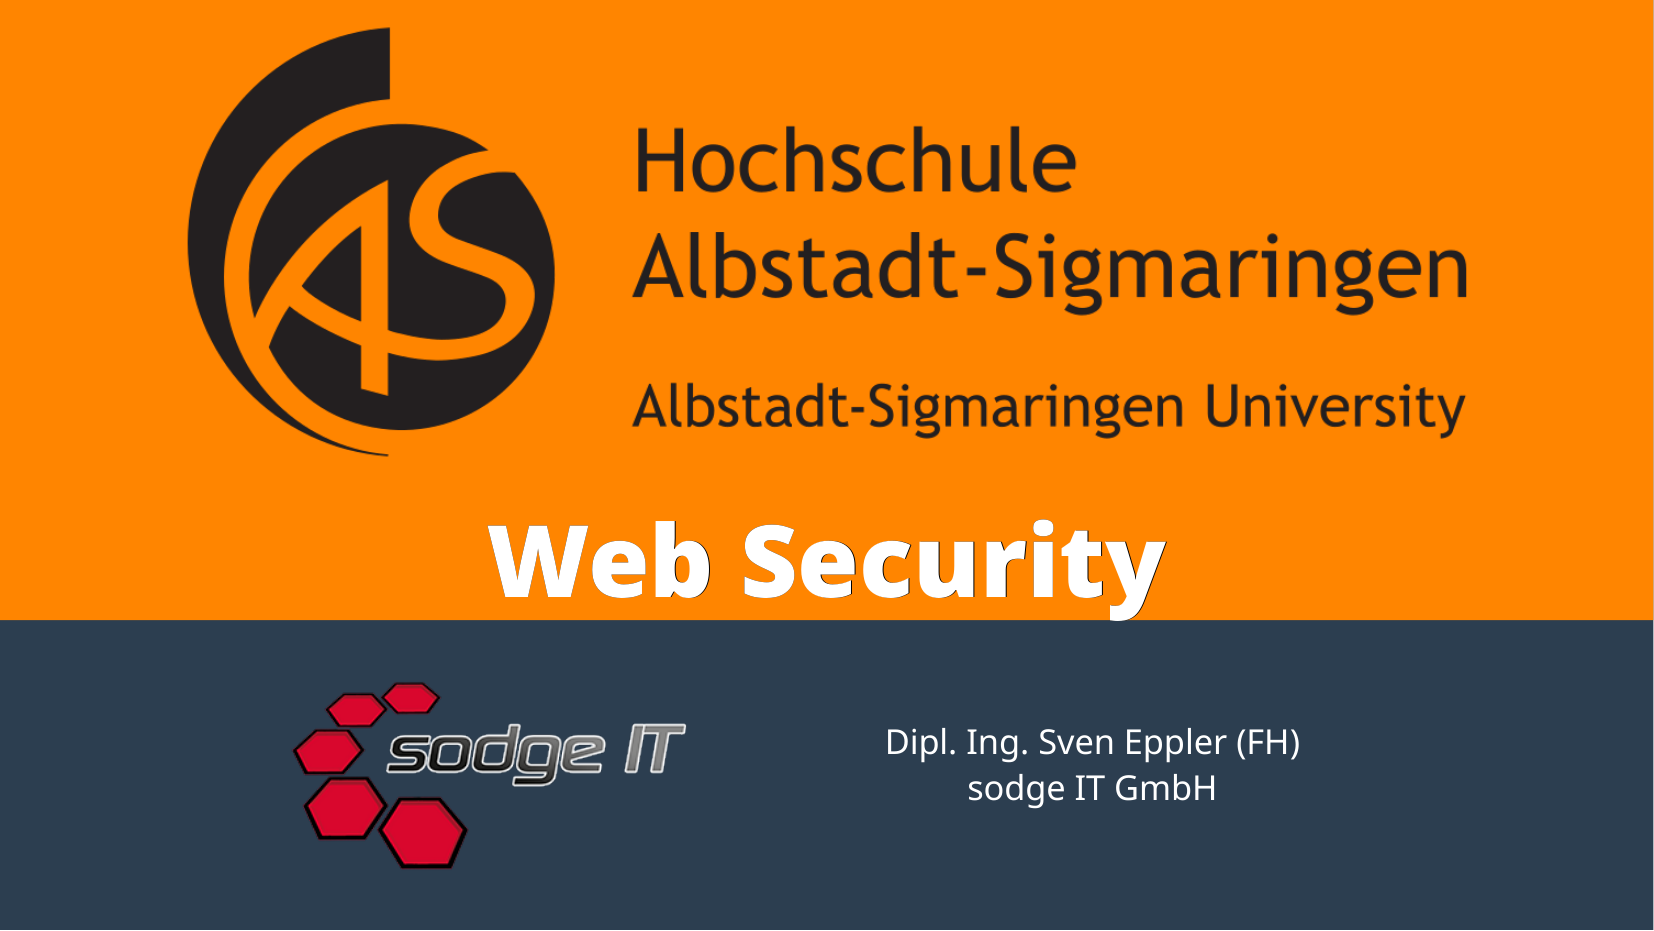

# Web Security
Dipl. Ing. Sven Eppler (FH)
sodge IT GmbH